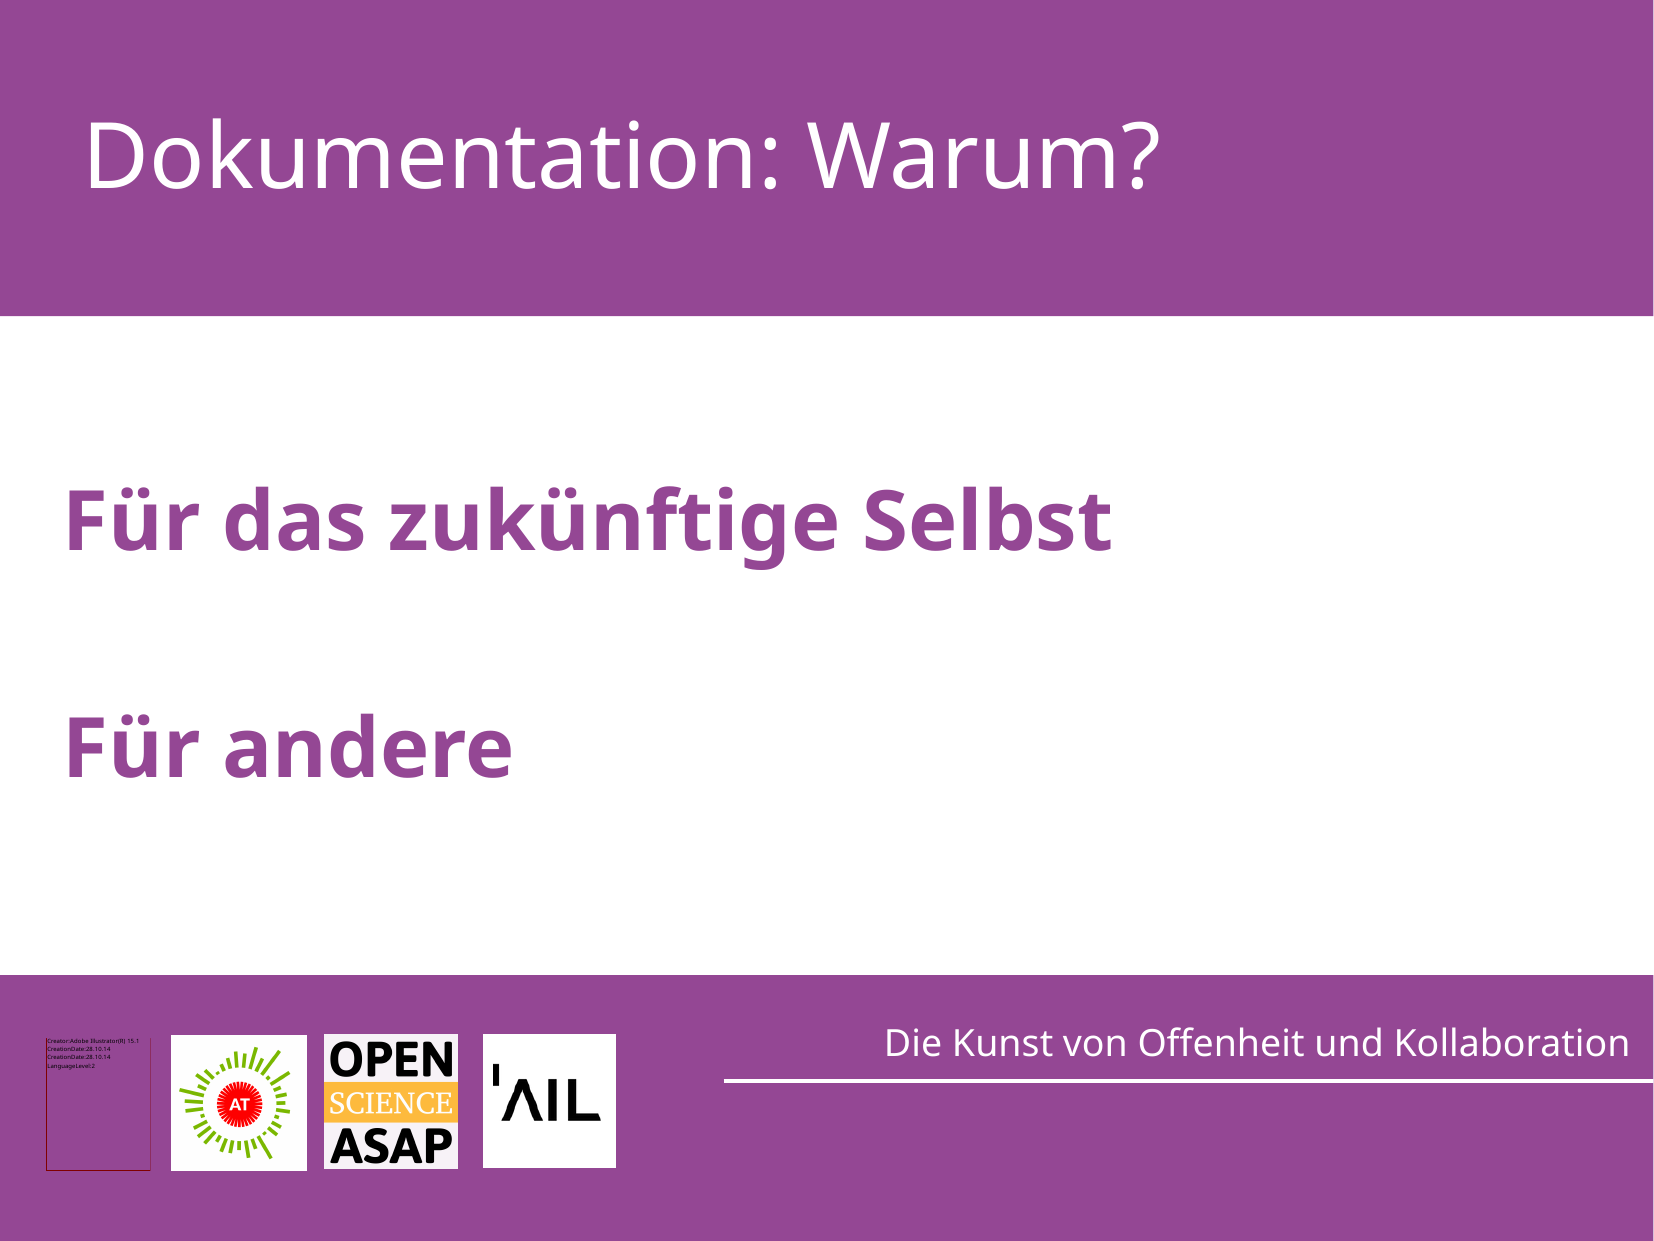

# Dokumentation: Warum?
Für das zukünftige Selbst
Für andere
Die Kunst von Offenheit und Kollaboration